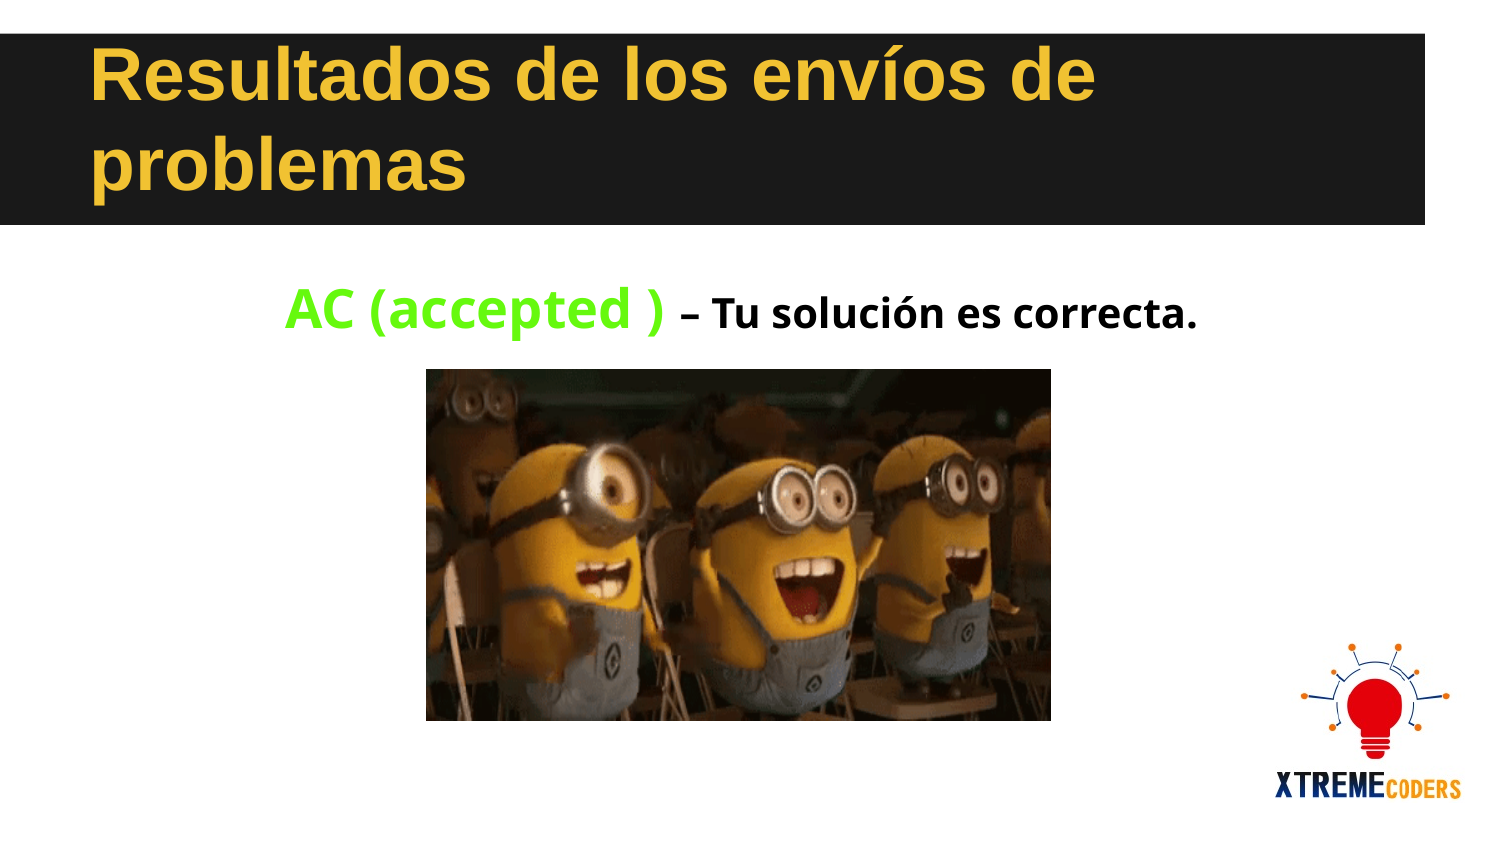

Resultados de los envíos de problemas
AC (accepted ) – Tu solución es correcta.